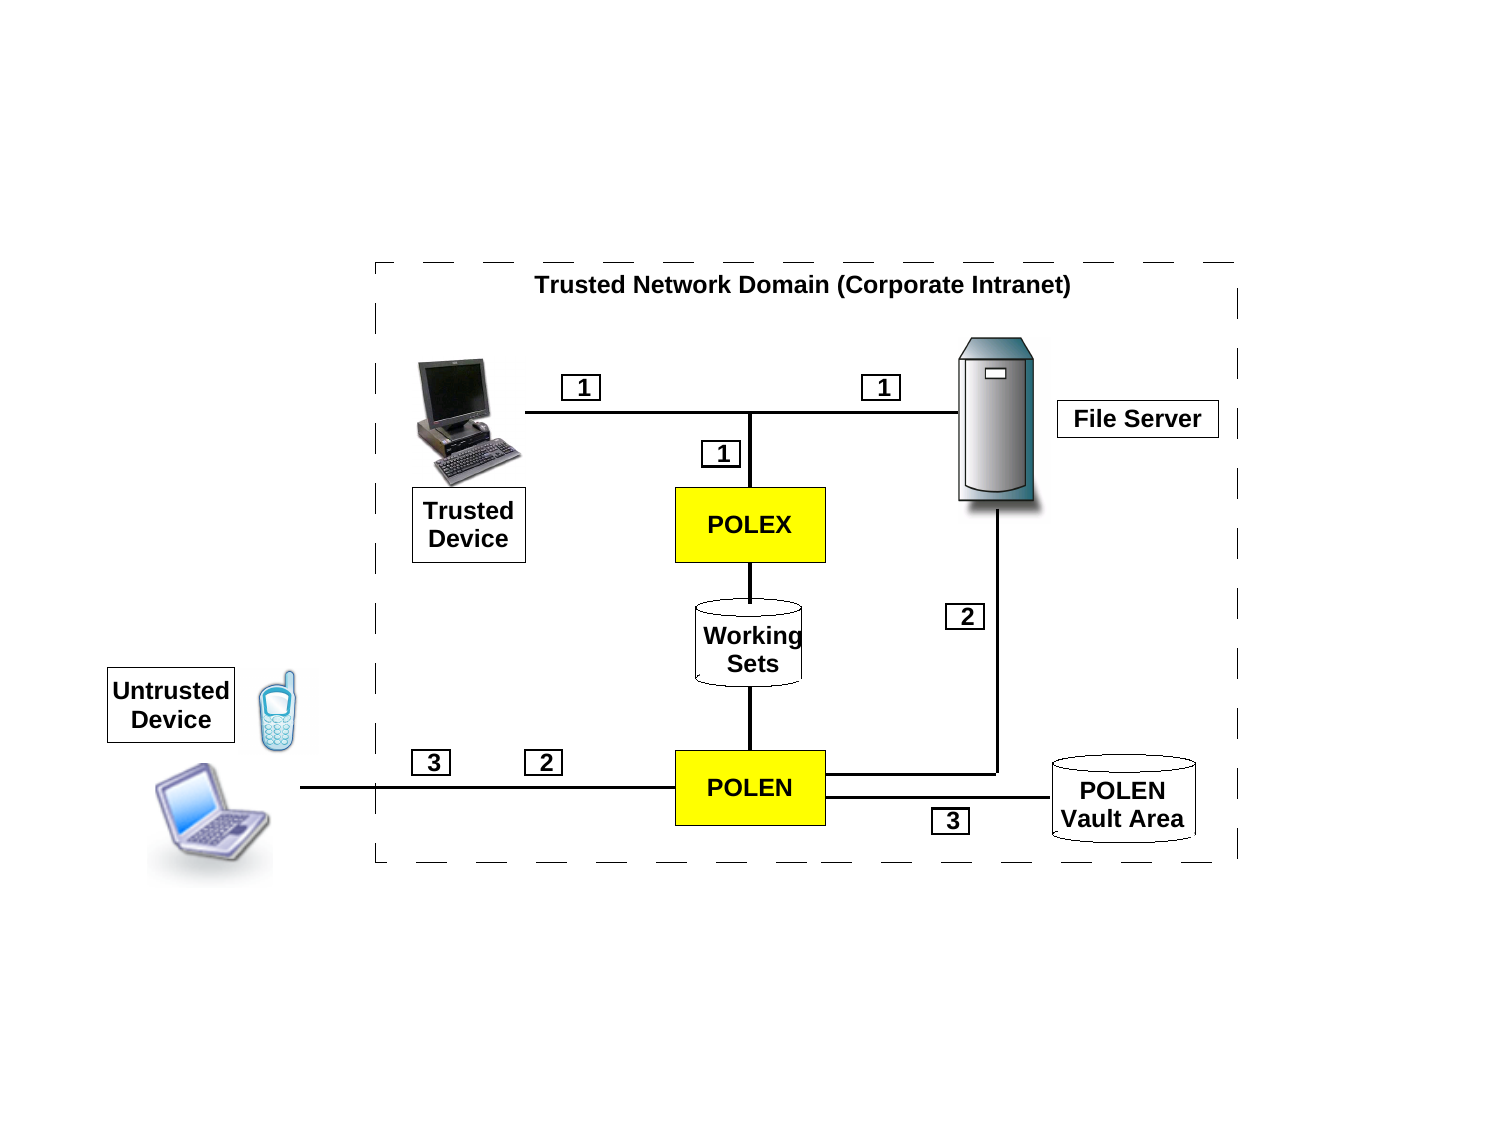

Trusted Network Domain (Corporate Intranet)
1
1
File Server
1
Trusted
Device
POLEX
2
Working
Sets
Untrusted
Device
3
2
POLEN
POLEN
Vault Area
3